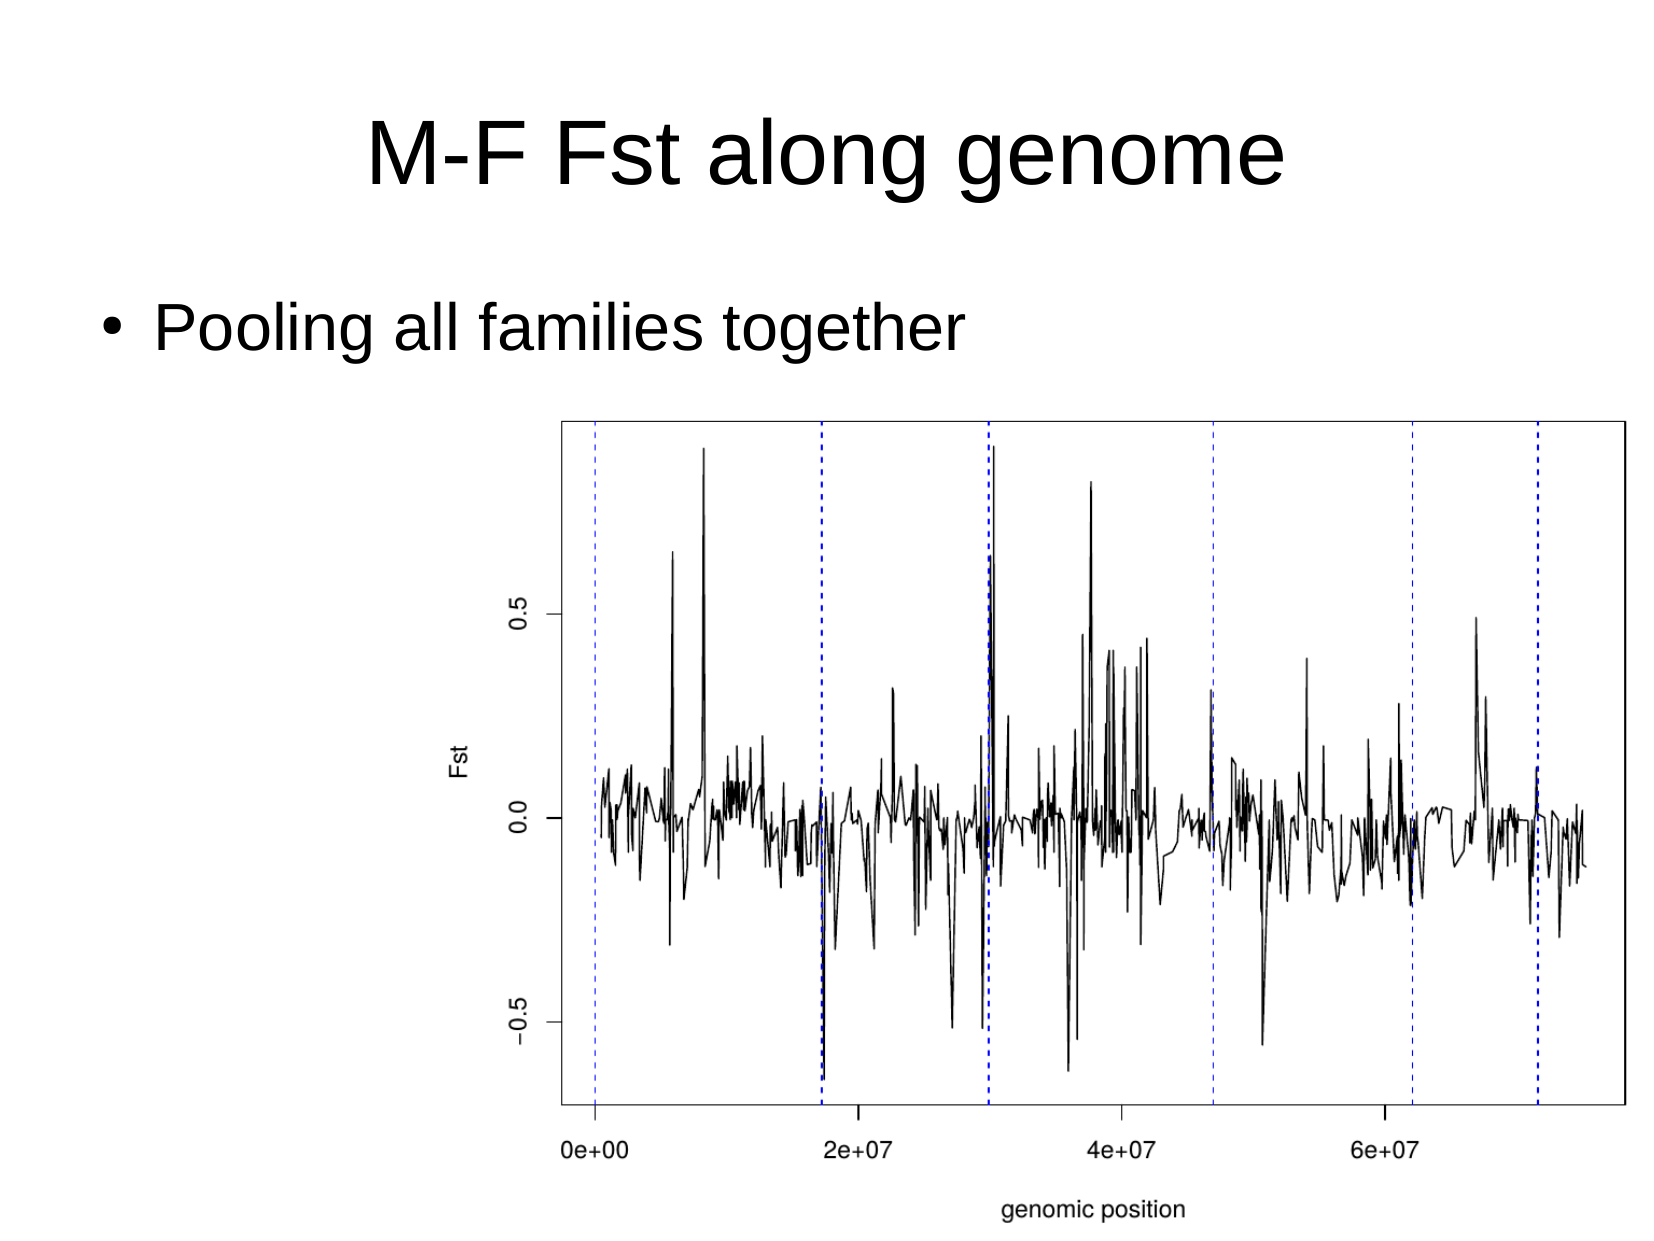

# M-F Fst along genome
Pooling all families together